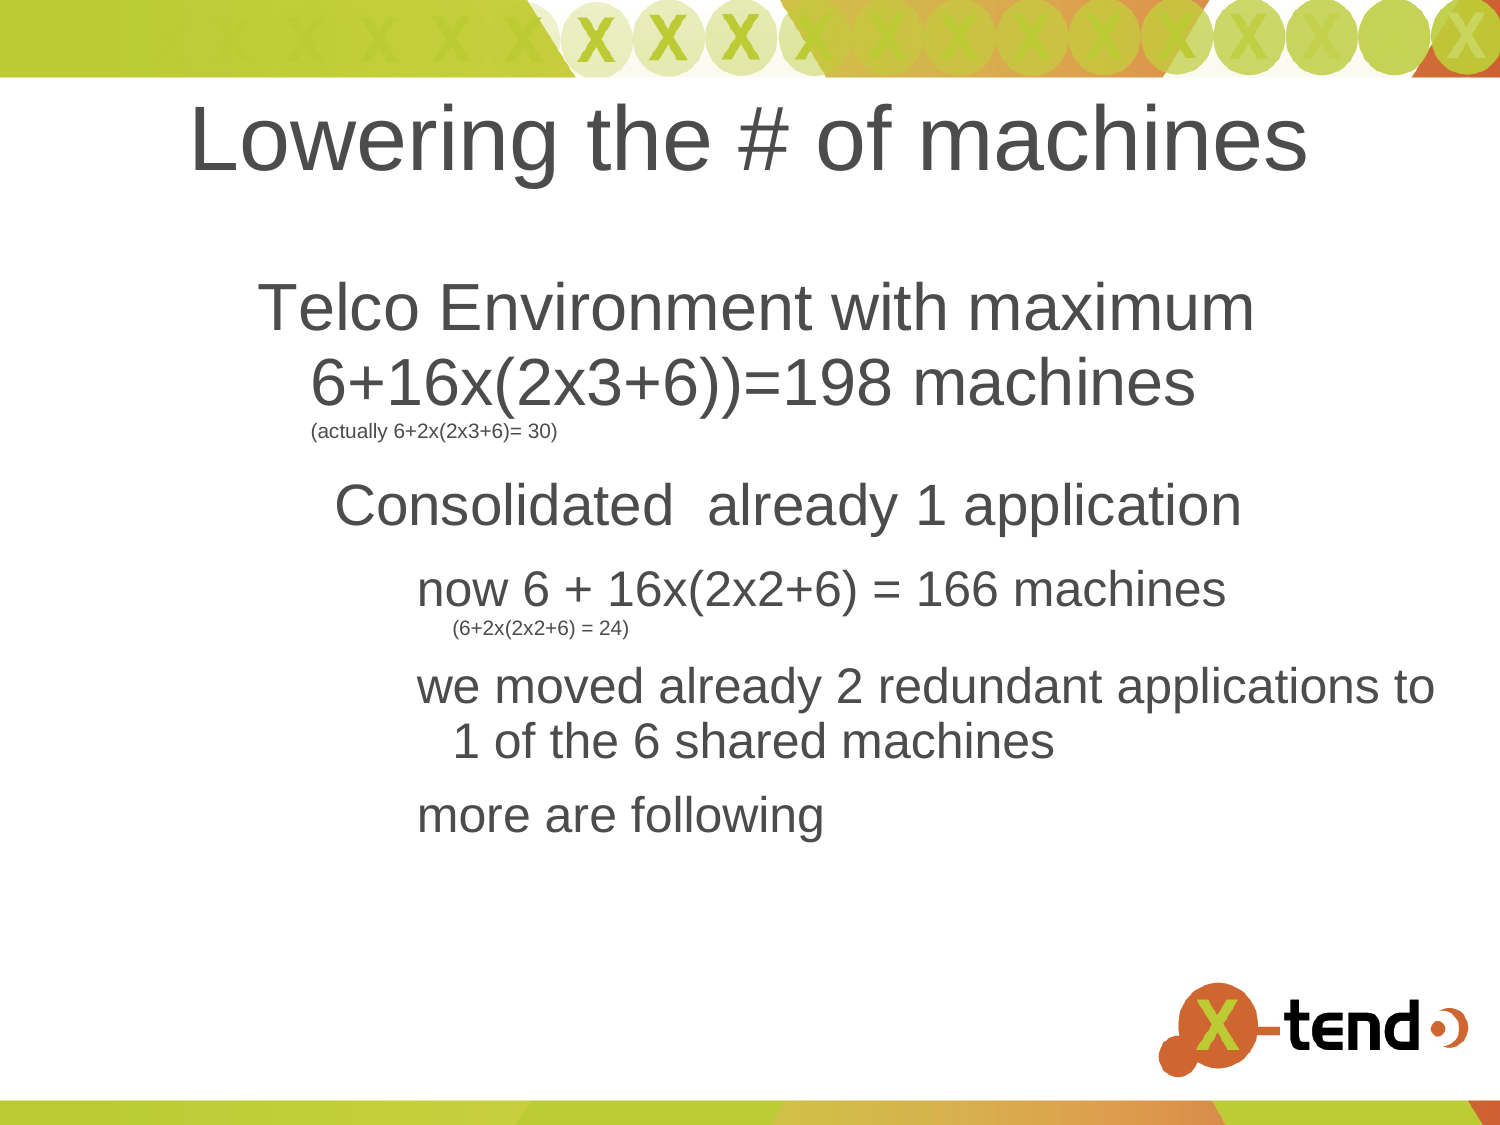

# Lowering the # of machines
Telco Environment with maximum 6+16x(2x3+6))=198 machines
(actually 6+2x(2x3+6)= 30)
Consolidated already 1 application
now 6 + 16x(2x2+6) = 166 machines
(6+2x(2x2+6) = 24)
we moved already 2 redundant applications to 1 of the 6 shared machines
more are following